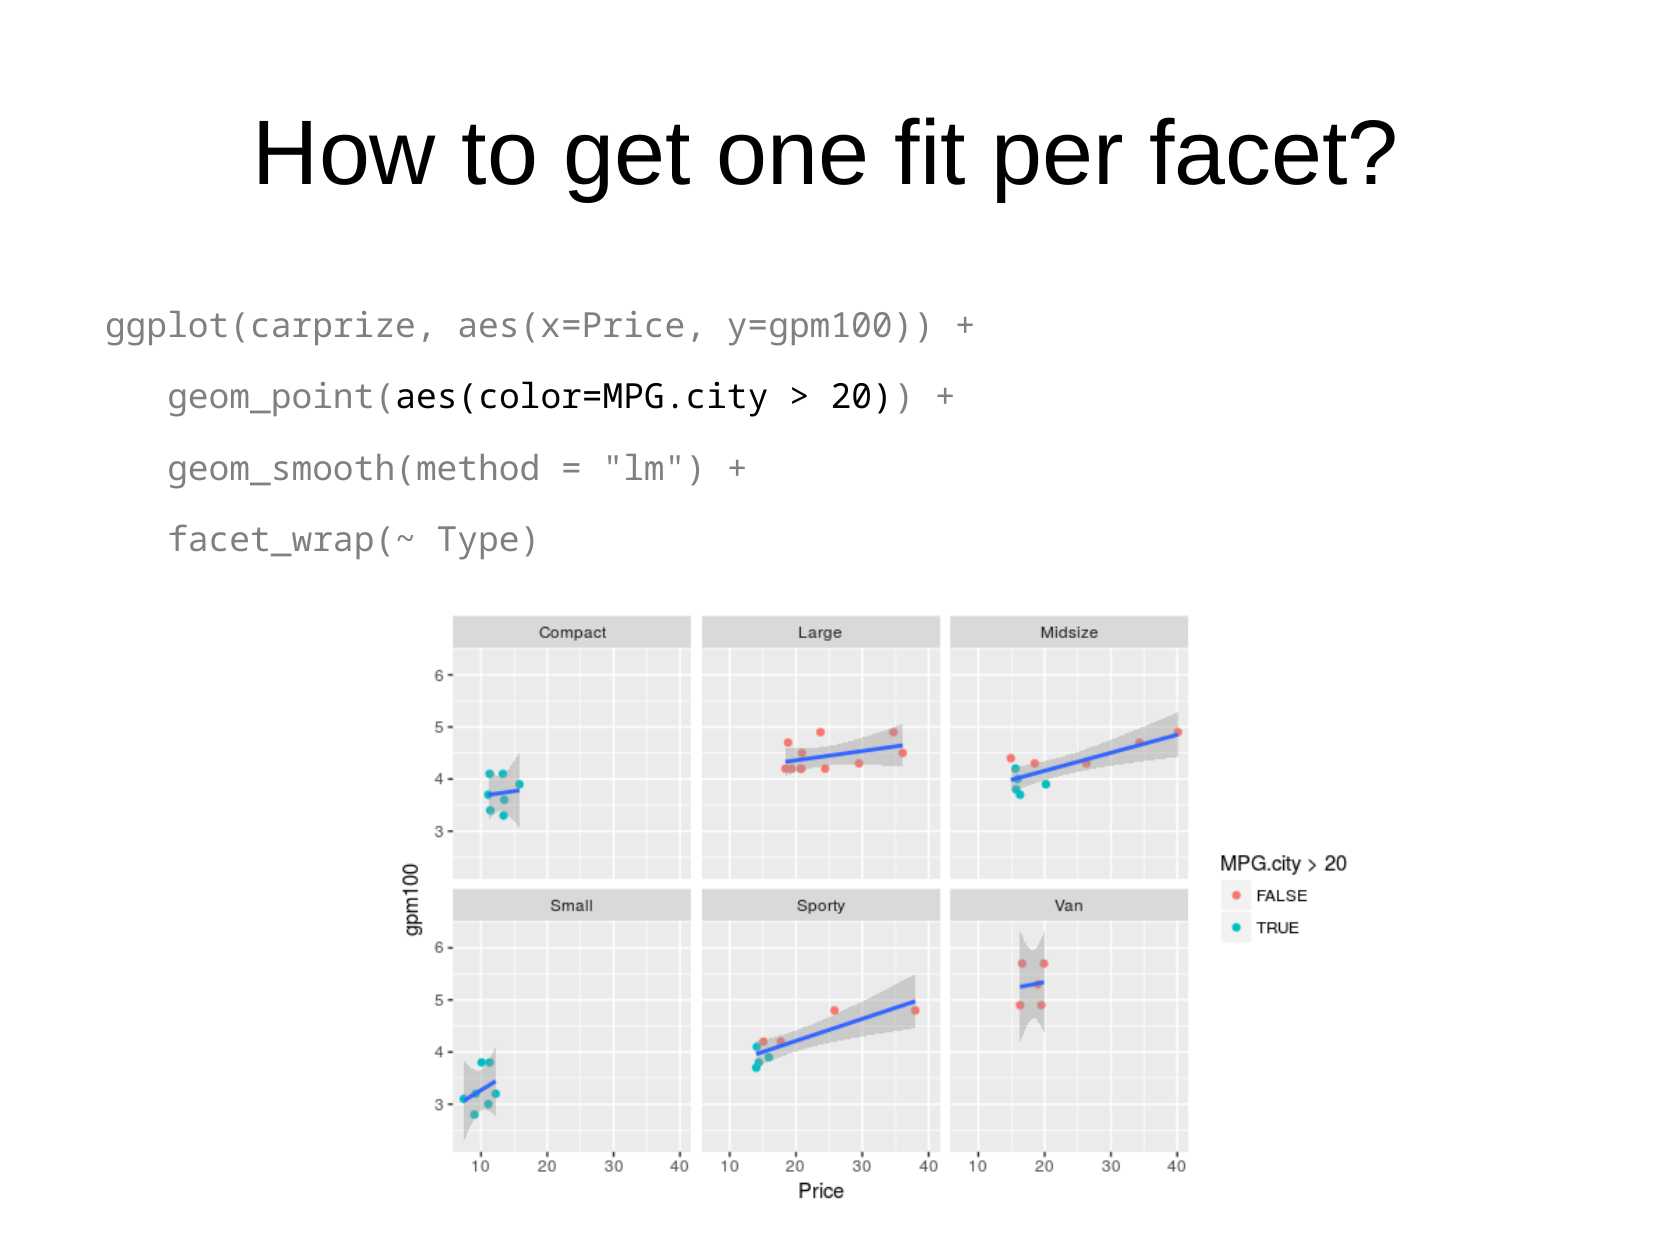

# How to get one fit per facet?
ggplot(carprize, aes(x=Price, y=gpm100)) +
 geom_point(aes(color=MPG.city > 20)) +
 geom_smooth(method = "lm") +
 facet_wrap(~ Type)